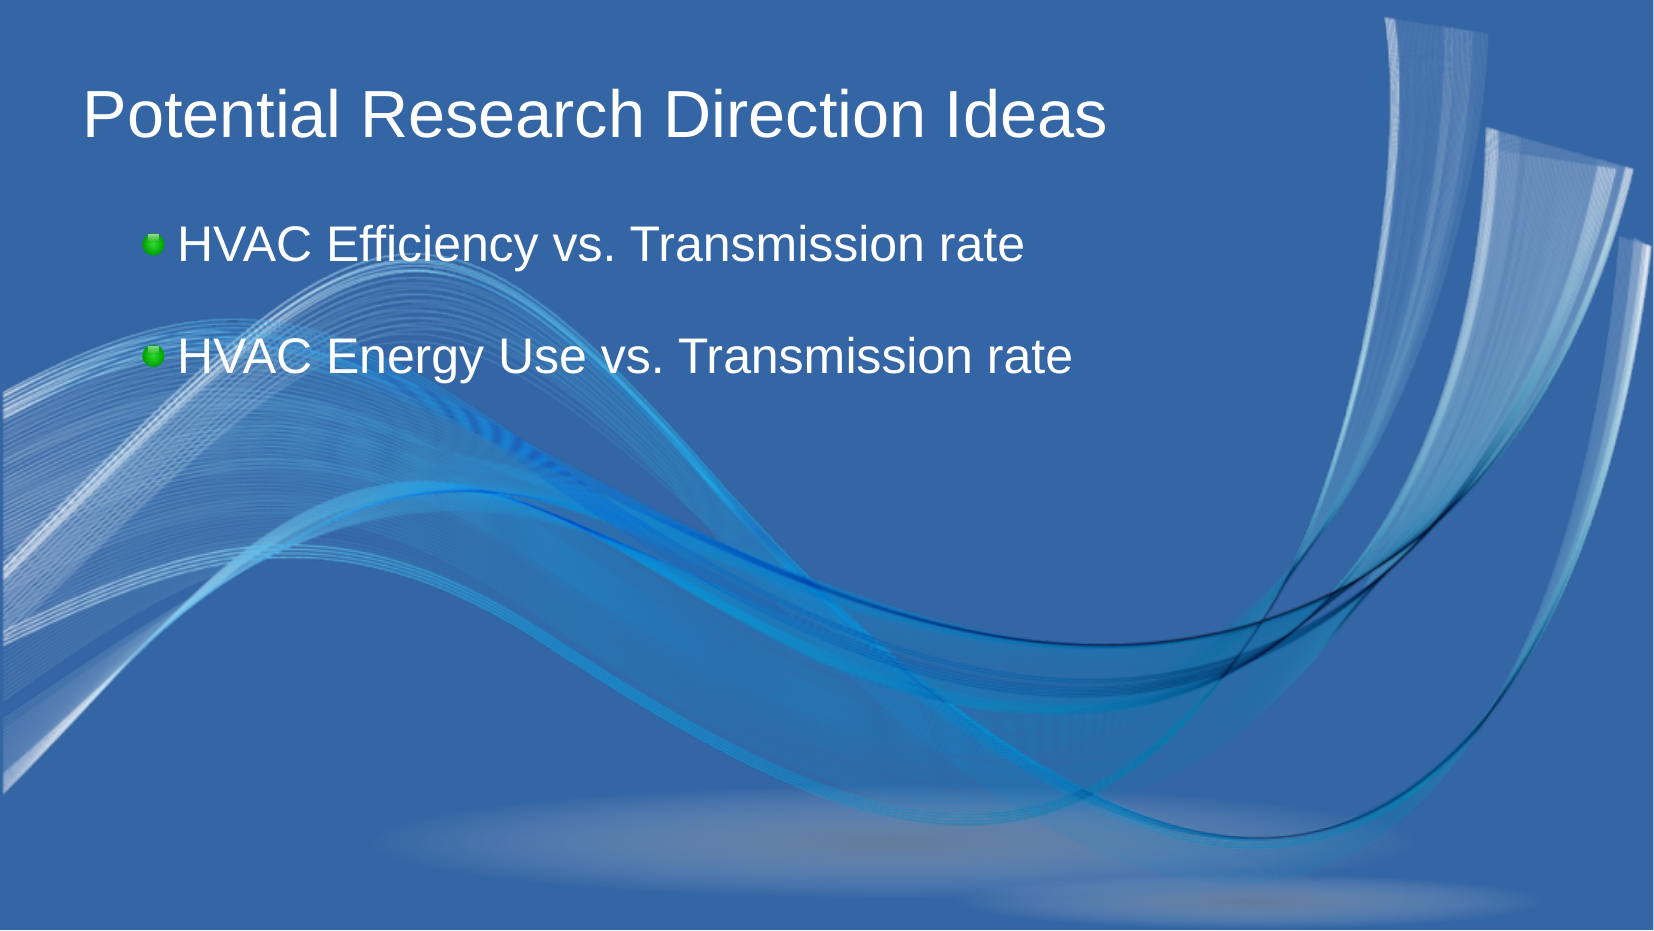

# Potential Research Direction Ideas
HVAC Efficiency vs. Transmission rate
HVAC Energy Use vs. Transmission rate